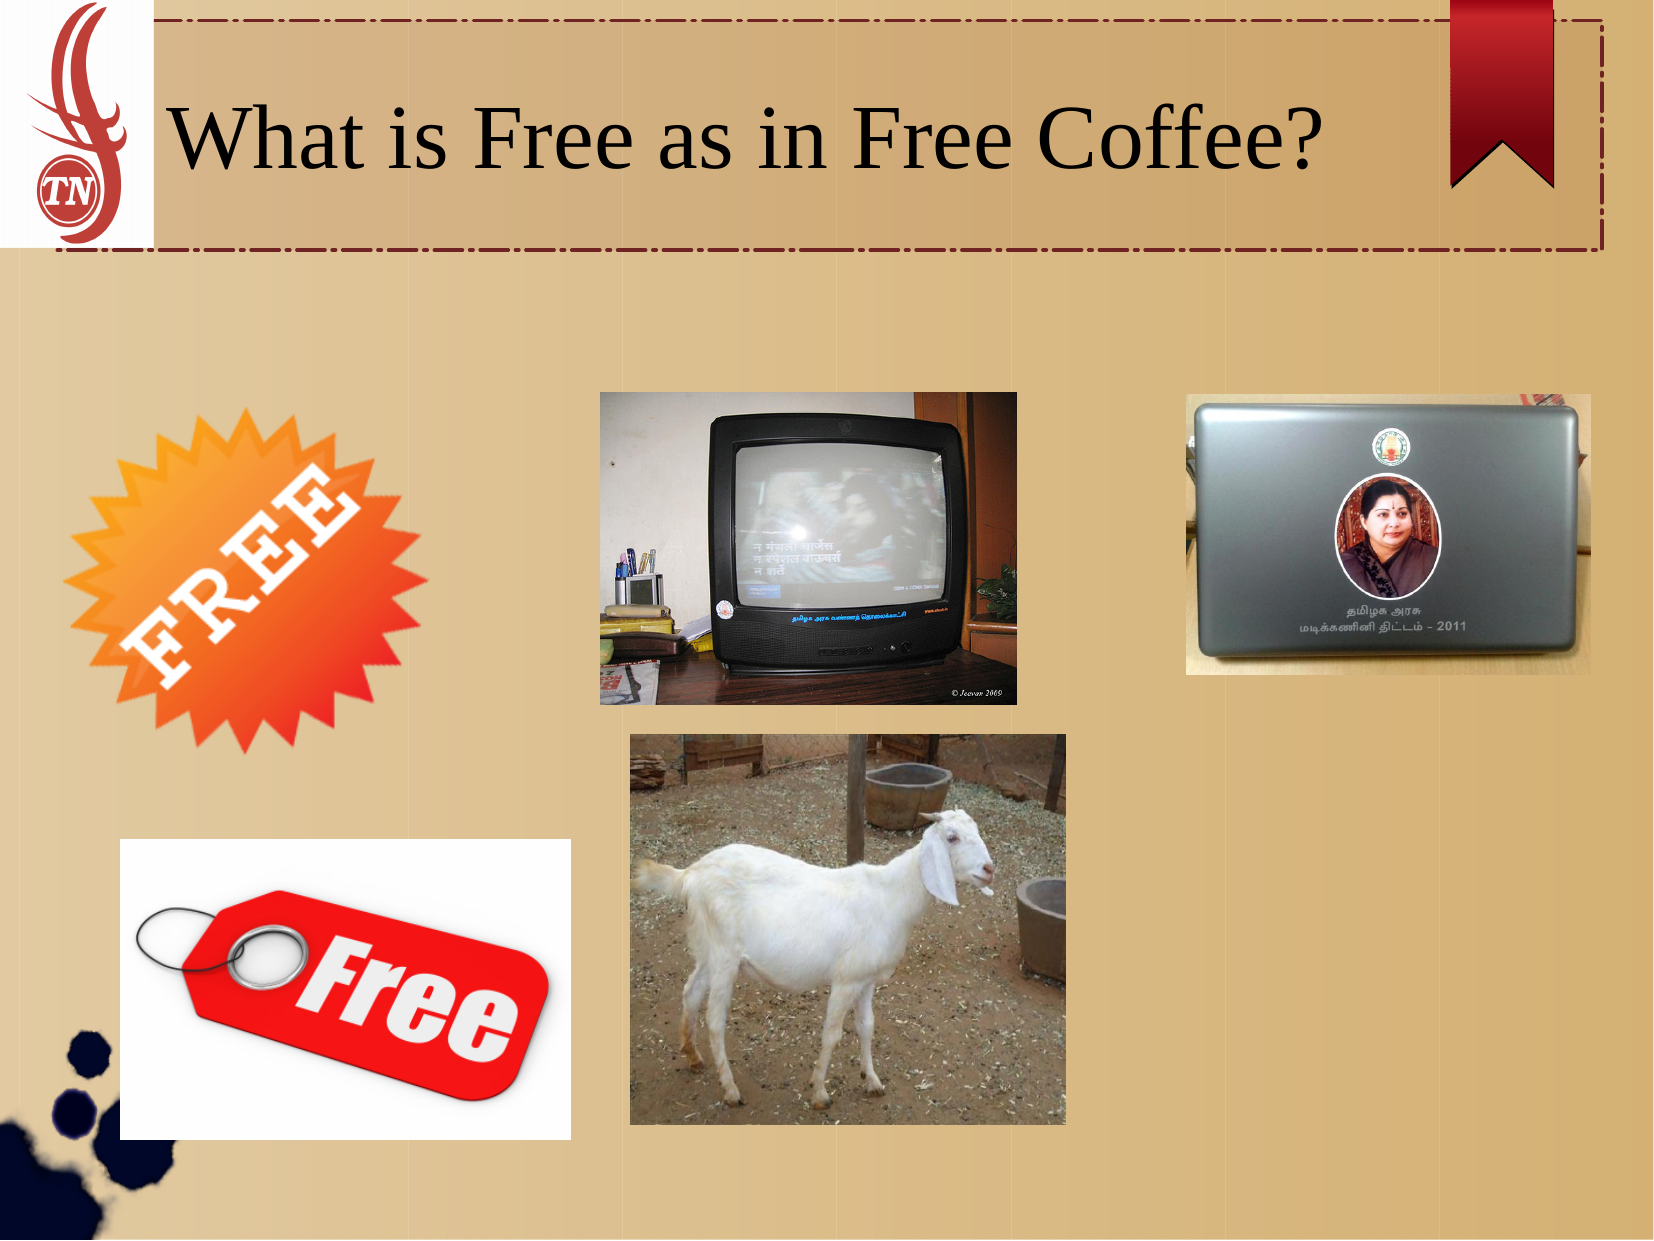

# What is Free as in Free Coffee?